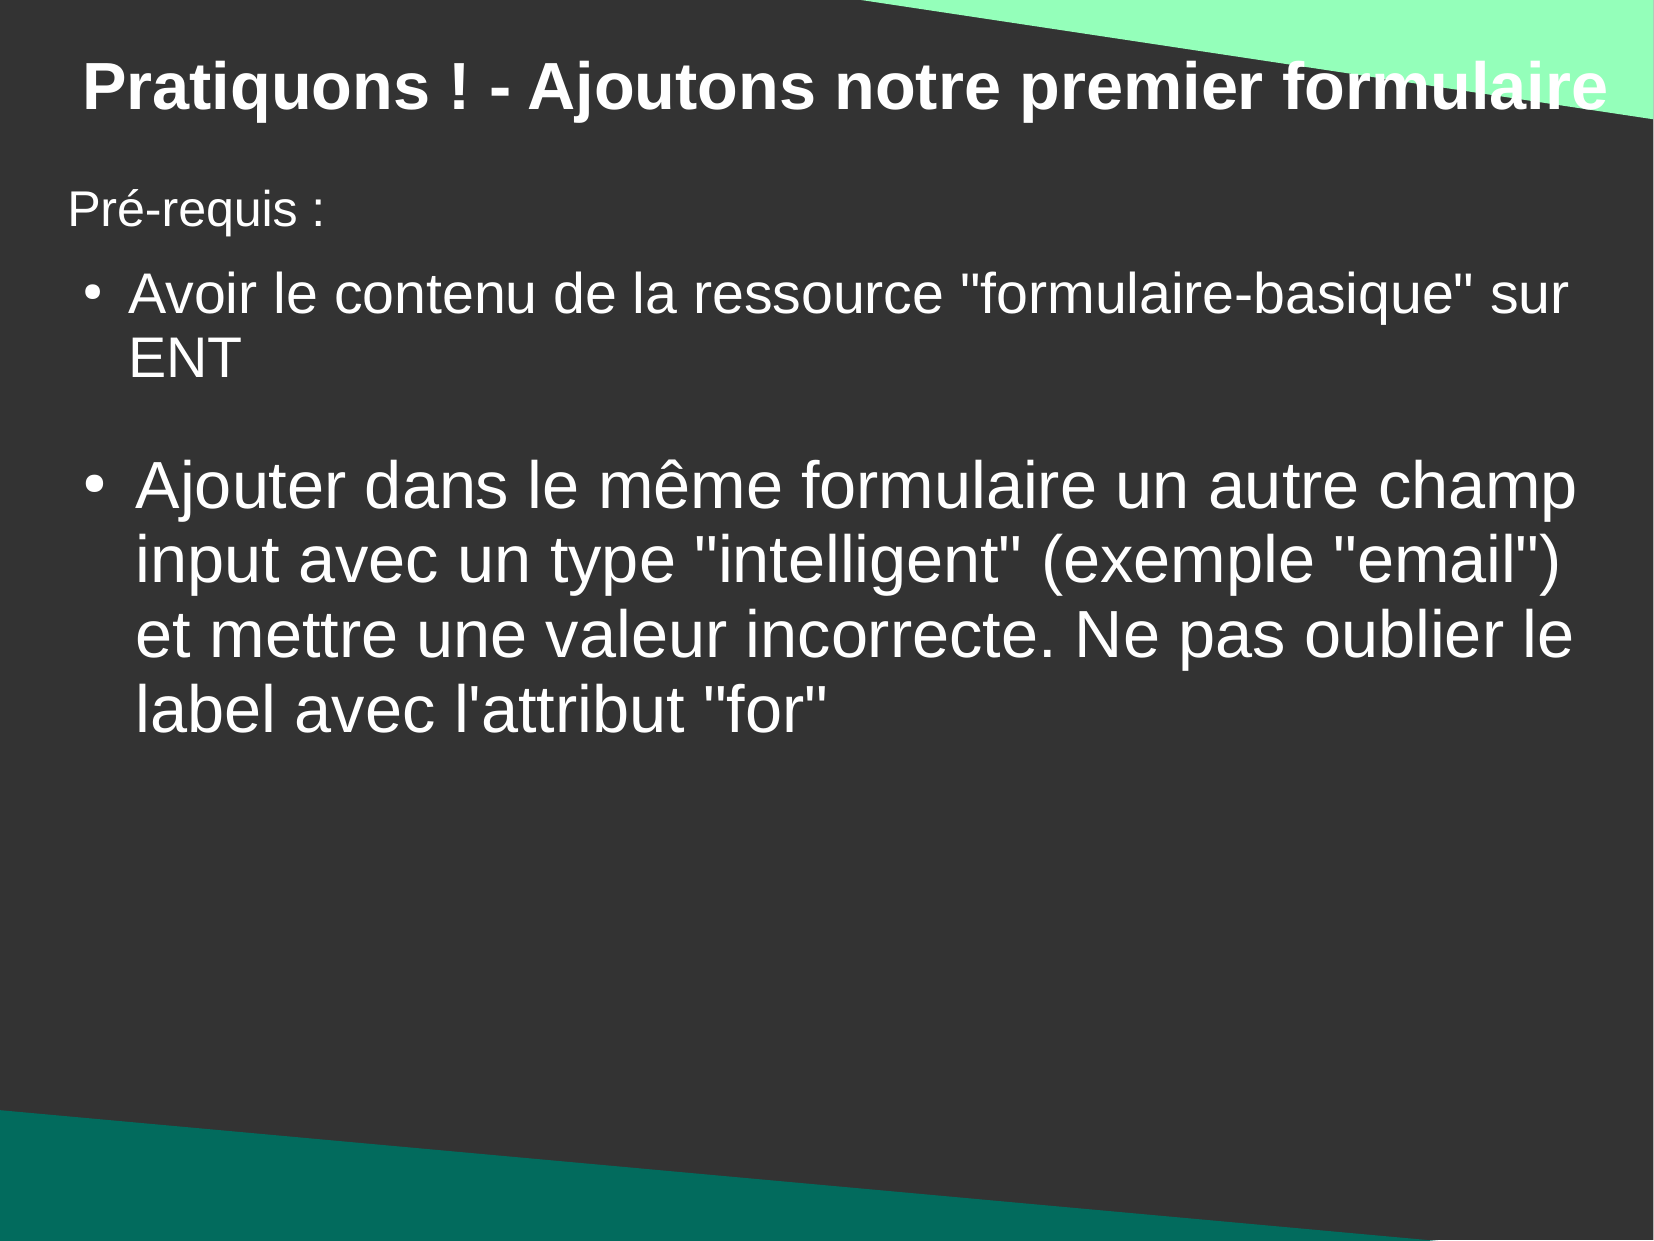

# Pratiquons ! - Ajoutons notre premier formulaire
Pré-requis :
Avoir le contenu de la ressource "formulaire-basique" sur ENT
Ajouter dans le même formulaire un autre champ input avec un type "intelligent" (exemple "email") et mettre une valeur incorrecte. Ne pas oublier le label avec l'attribut "for"